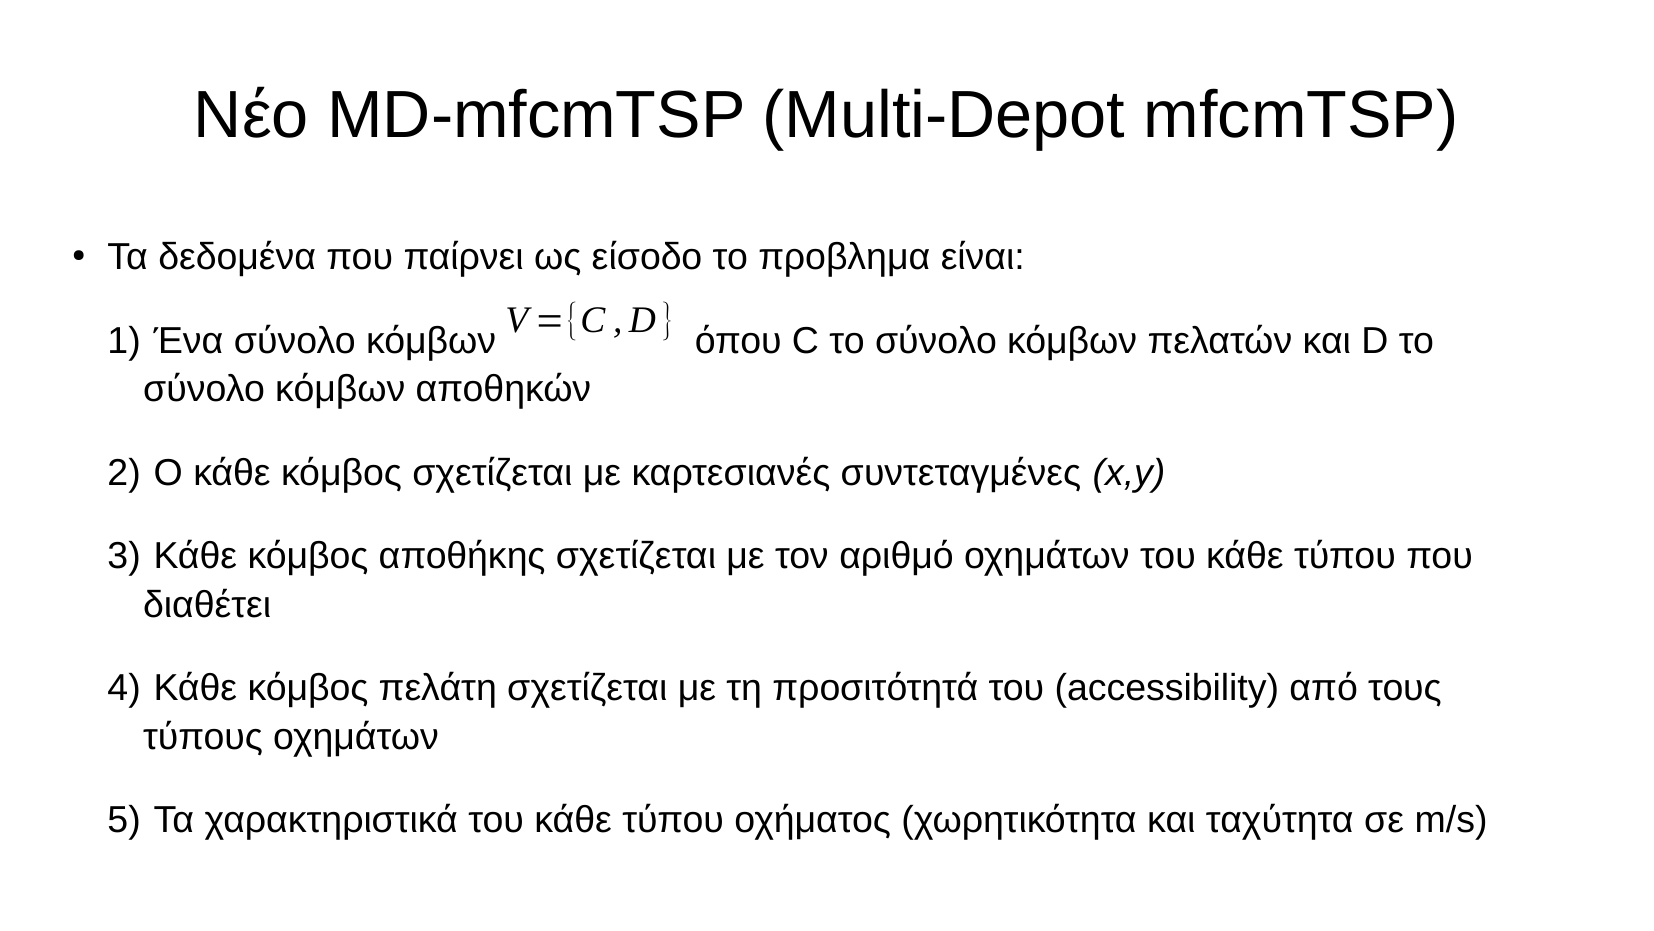

# Νέο MD-mfcmTSP (Multi-Depot mfcmTSP)
Τα δεδομένα που παίρνει ως είσοδο το προβλημα είναι:
 Ένα σύνολο κόμβων όπου C το σύνολο κόμβων πελατών και D το σύνολο κόμβων αποθηκών
 Ο κάθε κόμβος σχετίζεται με καρτεσιανές συντεταγμένες (x,y)
 Κάθε κόμβος αποθήκης σχετίζεται με τον αριθμό οχημάτων του κάθε τύπου που διαθέτει
 Κάθε κόμβος πελάτη σχετίζεται με τη προσιτότητά του (accessibility) από τους τύπους οχημάτων
 Τα χαρακτηριστικά του κάθε τύπου οχήματος (χωρητικότητα και ταχύτητα σε m/s)